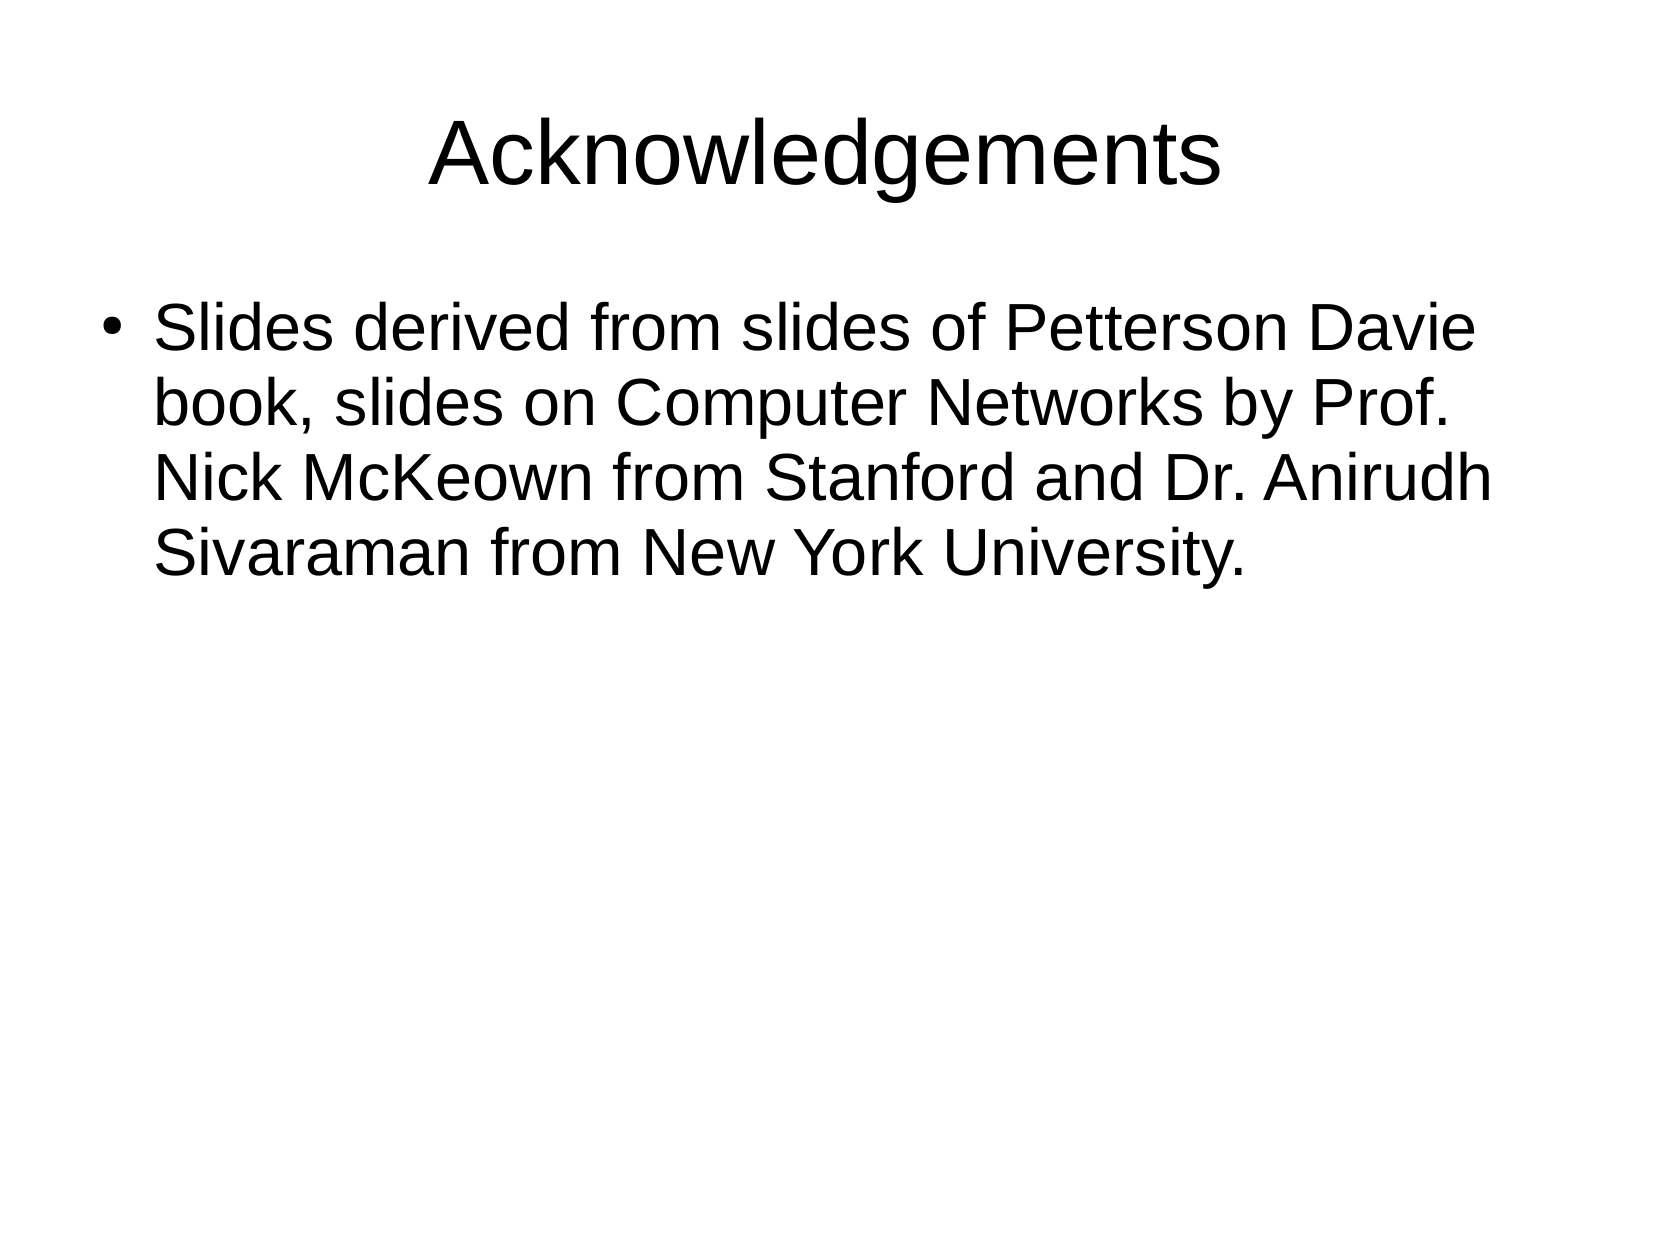

# Acknowledgements
Slides derived from slides of Petterson Davie book, slides on Computer Networks by Prof. Nick McKeown from Stanford and Dr. Anirudh Sivaraman from New York University.